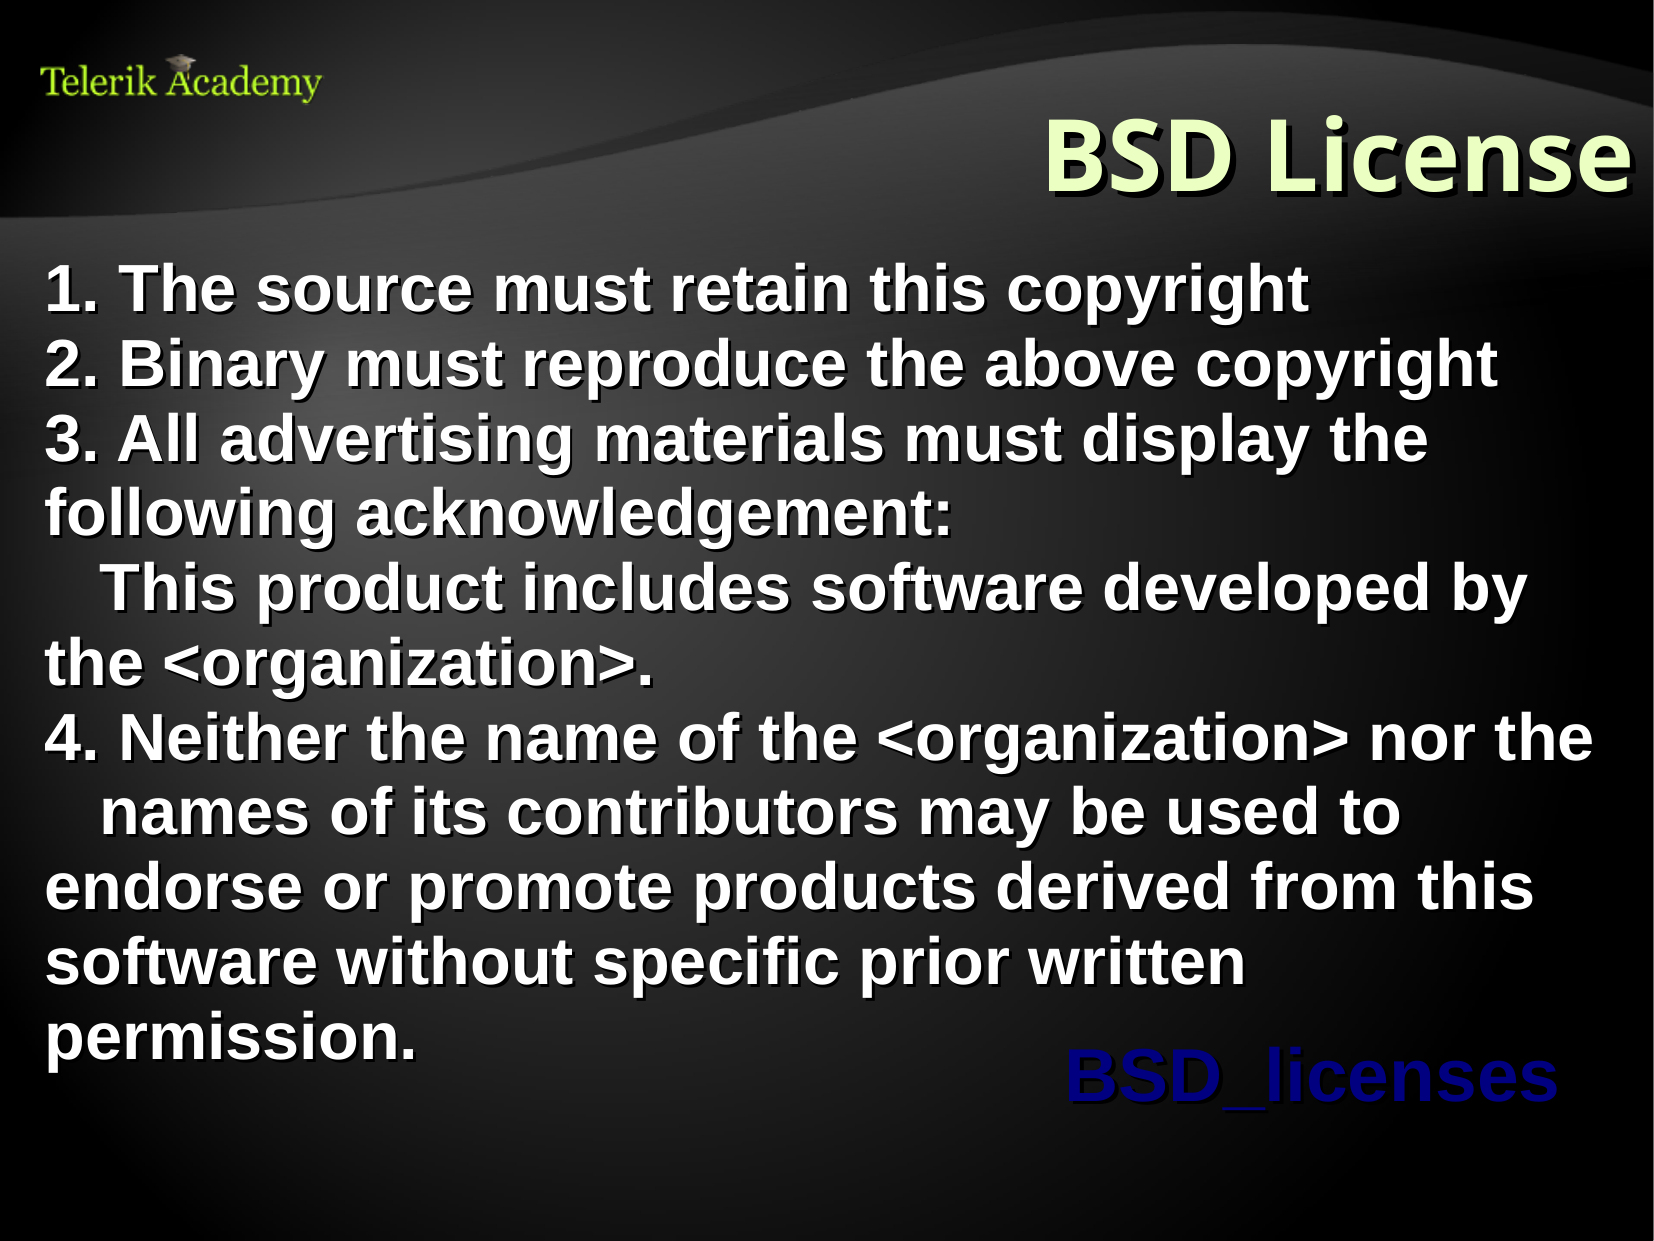

# BSD License
1. The source must retain this copyright
2. Binary must reproduce the above copyright
3. All advertising materials must display the following acknowledgement:
 This product includes software developed by the <organization>.
4. Neither the name of the <organization> nor the
 names of its contributors may be used to endorse or promote products derived from this software without specific prior written permission.
BSD_licenses